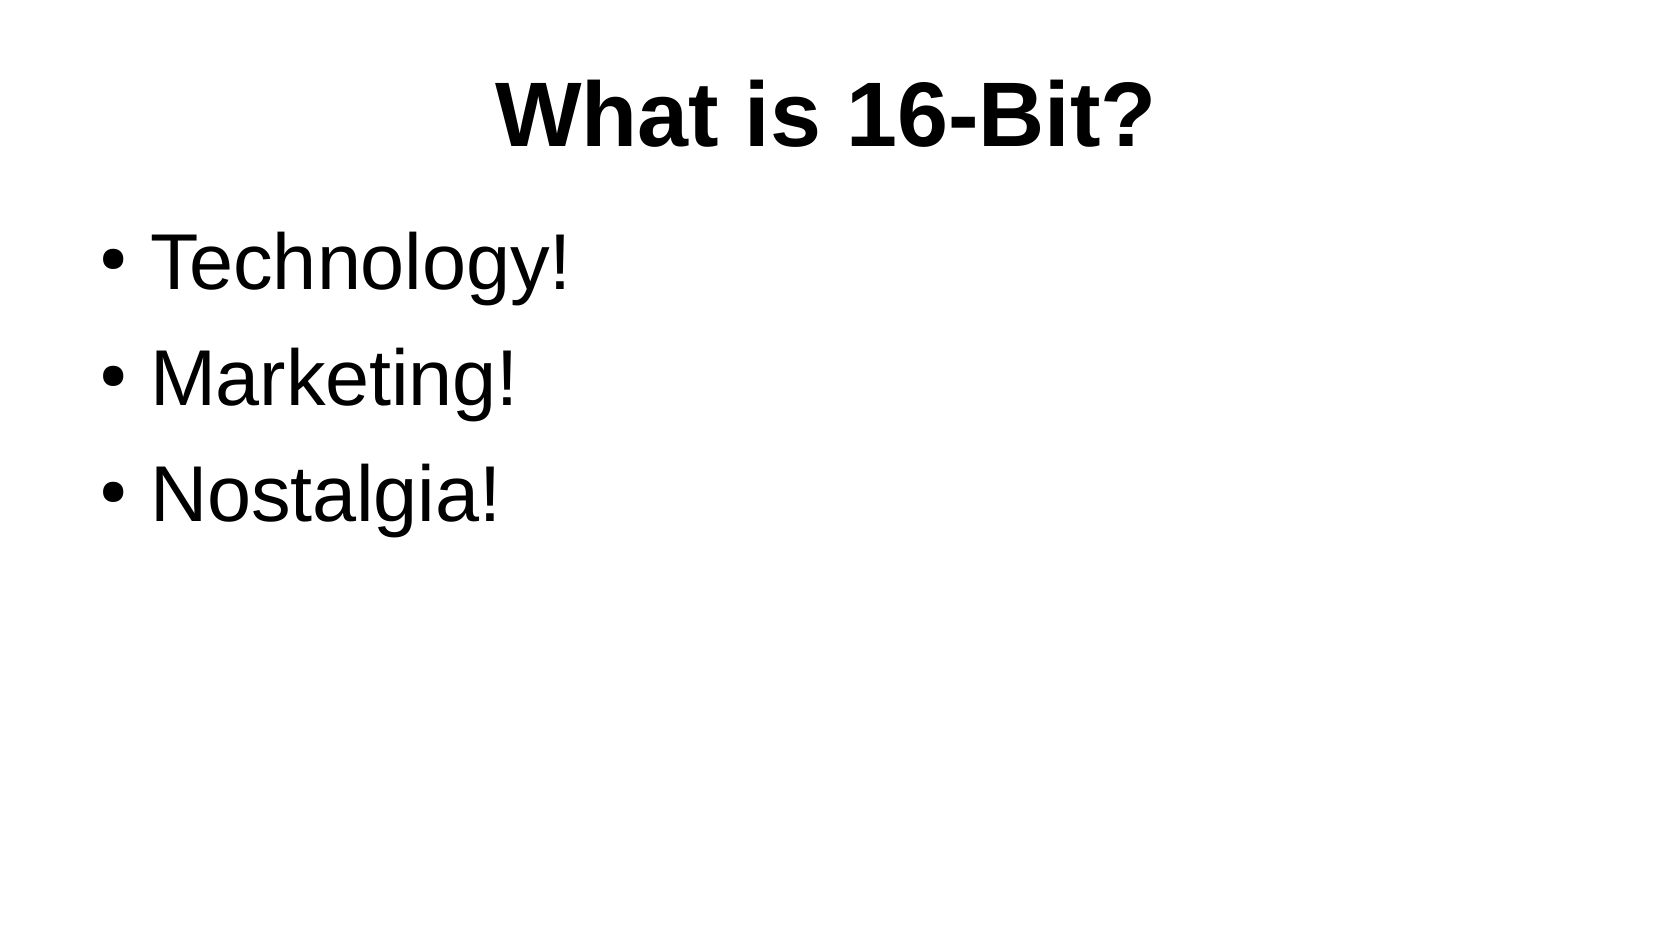

# What is 16-Bit?
Technology!
Marketing!
Nostalgia!